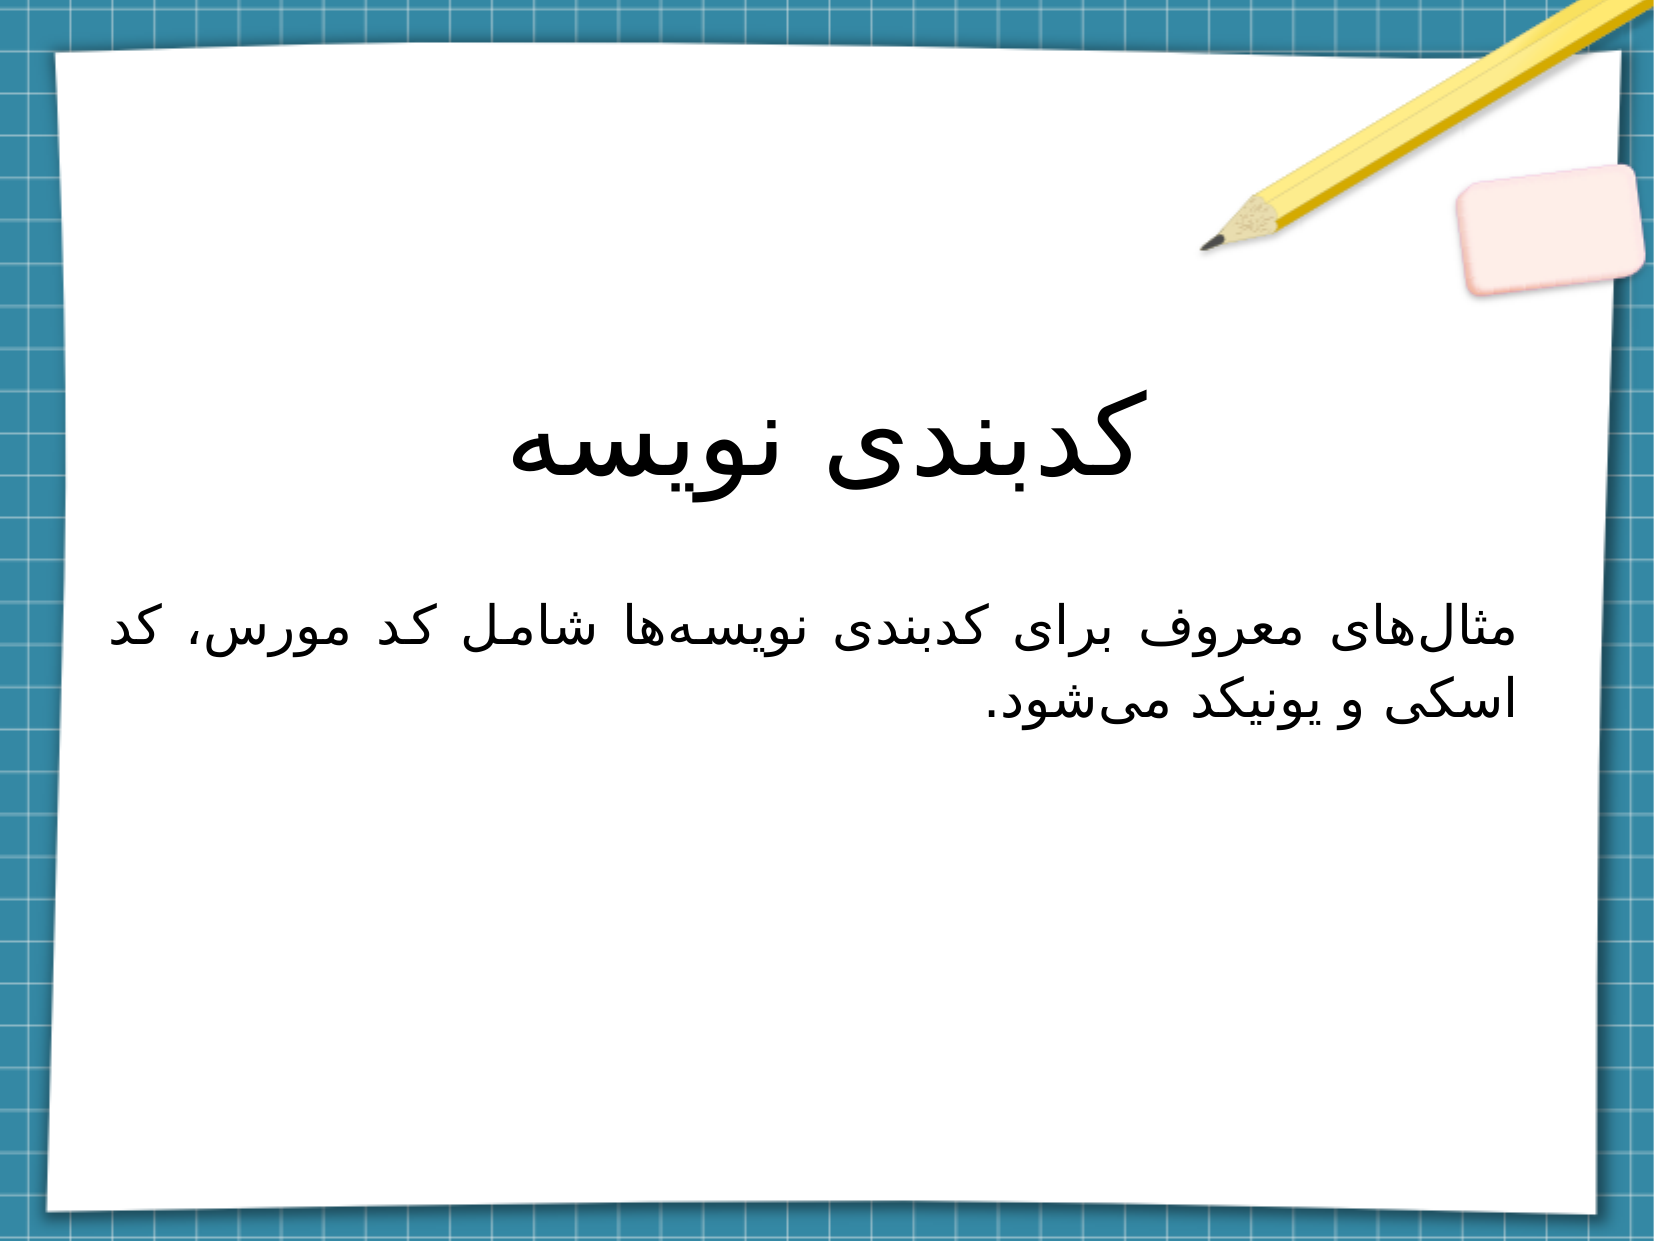

# کدبندی نویسه
مثال‌های معروف برای کدبندی نویسه‌ها شامل کد مورس، کد اسکی و یونیکد می‌شود.